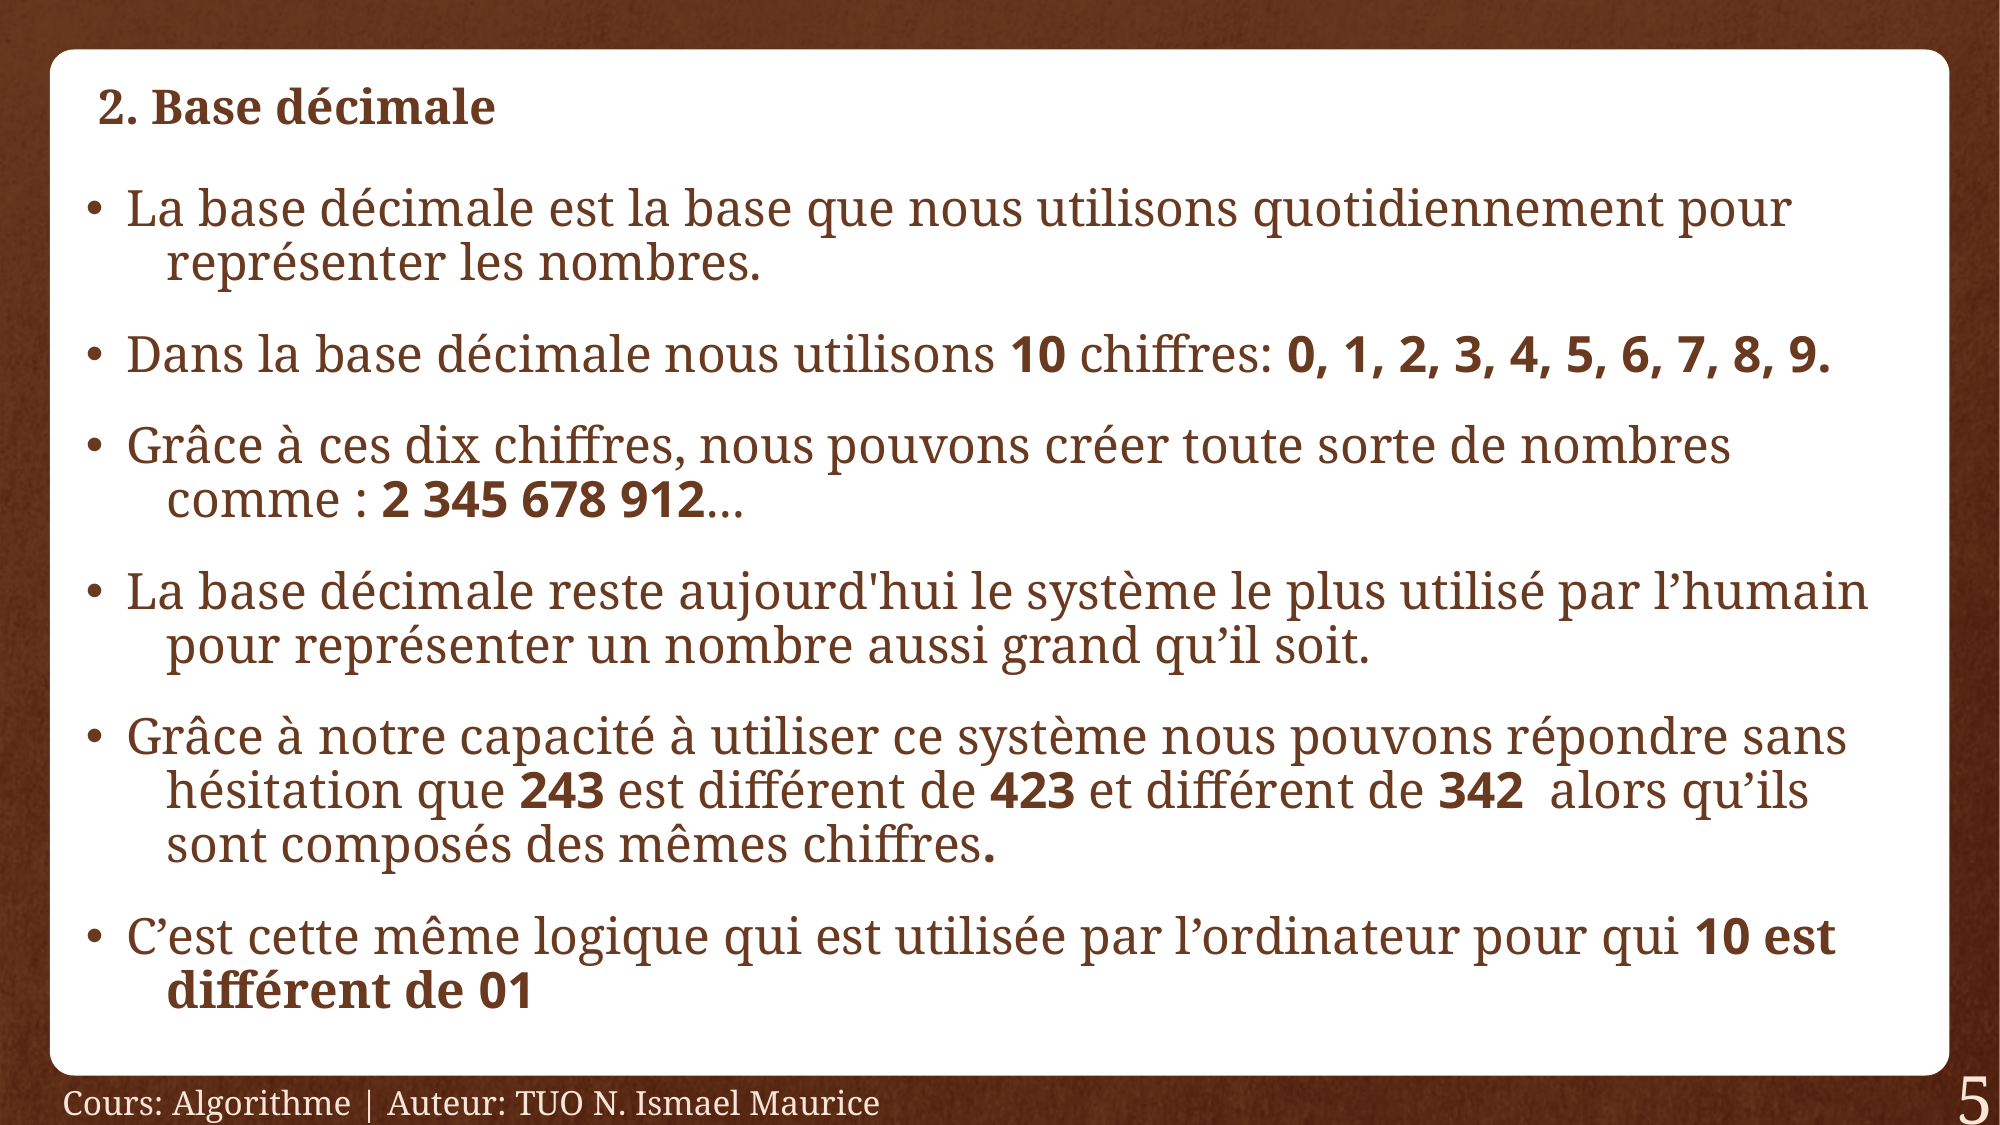

# 2. Base décimale
La base décimale est la base que nous utilisons quotidiennement pour représenter les nombres.
Dans la base décimale nous utilisons 10 chiffres: 0, 1, 2, 3, 4, 5, 6, 7, 8, 9.
Grâce à ces dix chiffres, nous pouvons créer toute sorte de nombres comme : 2 345 678 912…
La base décimale reste aujourd'hui le système le plus utilisé par l’humain pour représenter un nombre aussi grand qu’il soit.
Grâce à notre capacité à utiliser ce système nous pouvons répondre sans hésitation que 243 est différent de 423 et différent de 342 alors qu’ils sont composés des mêmes chiffres.
C’est cette même logique qui est utilisée par l’ordinateur pour qui 10 est différent de 01
Cours: Algorithme | Auteur: TUO N. Ismael Maurice